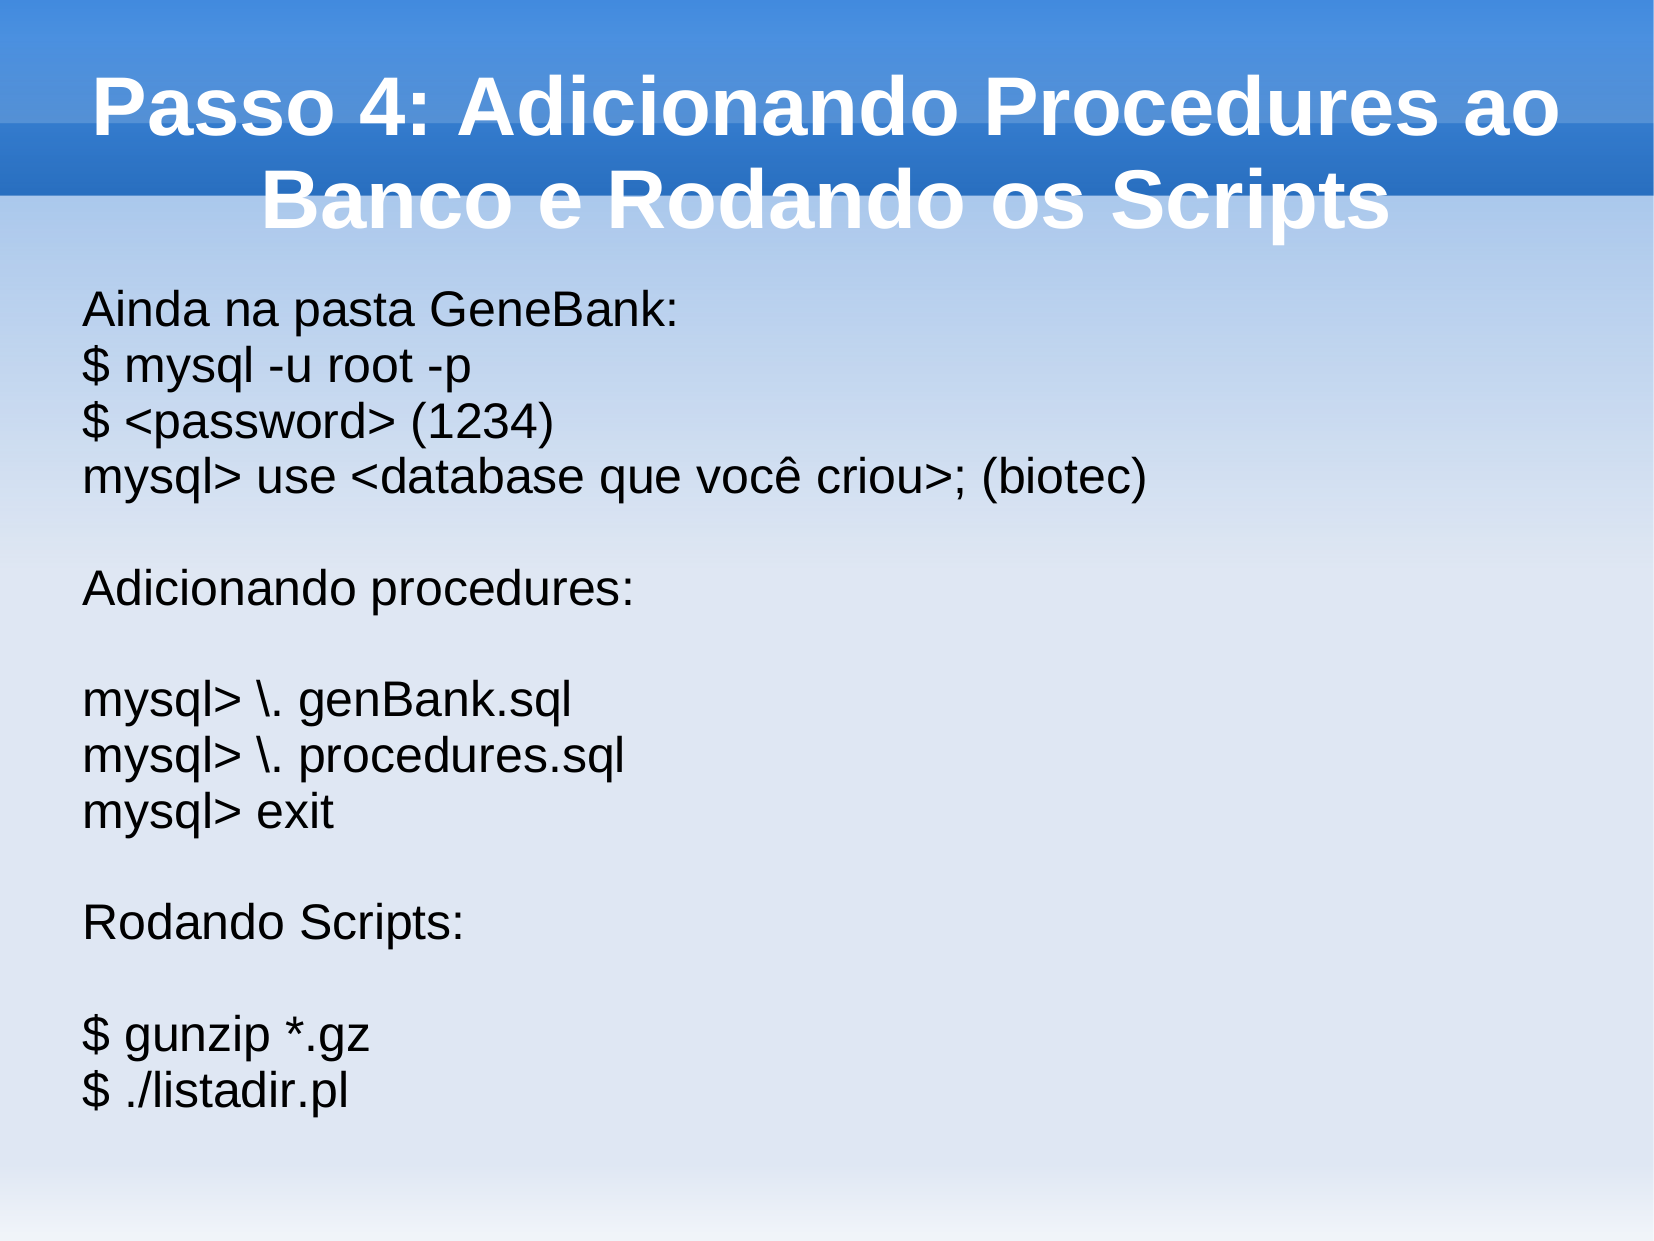

# Passo 4: Adicionando Procedures ao Banco e Rodando os Scripts
Ainda na pasta GeneBank:
$ mysql -u root -p
$ <password> (1234)
mysql> use <database que você criou>; (biotec)
Adicionando procedures:
mysql> \. genBank.sql
mysql> \. procedures.sql
mysql> exit
Rodando Scripts:
$ gunzip *.gz
$ ./listadir.pl